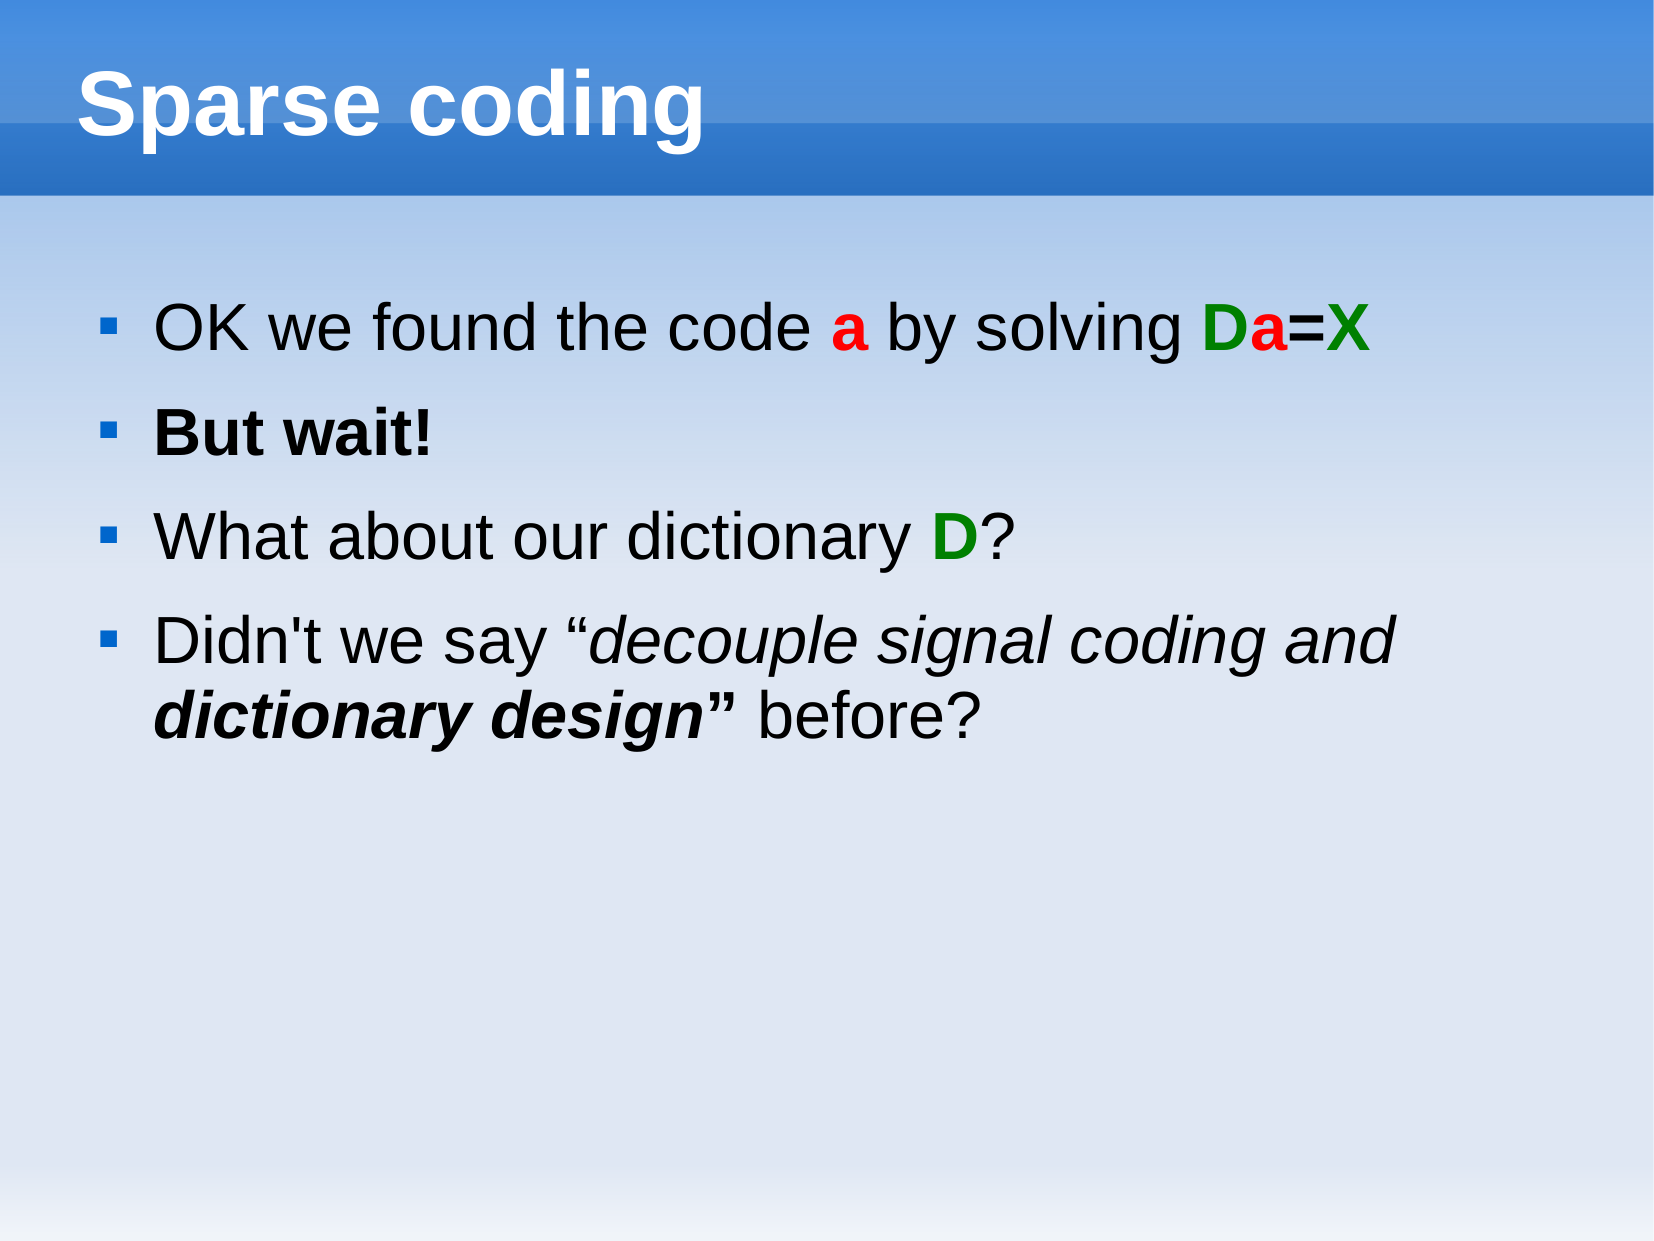

# Sparse coding
OK we found the code a by solving Da=X
But wait!
What about our dictionary D?
Didn't we say “decouple signal coding and dictionary design” before?